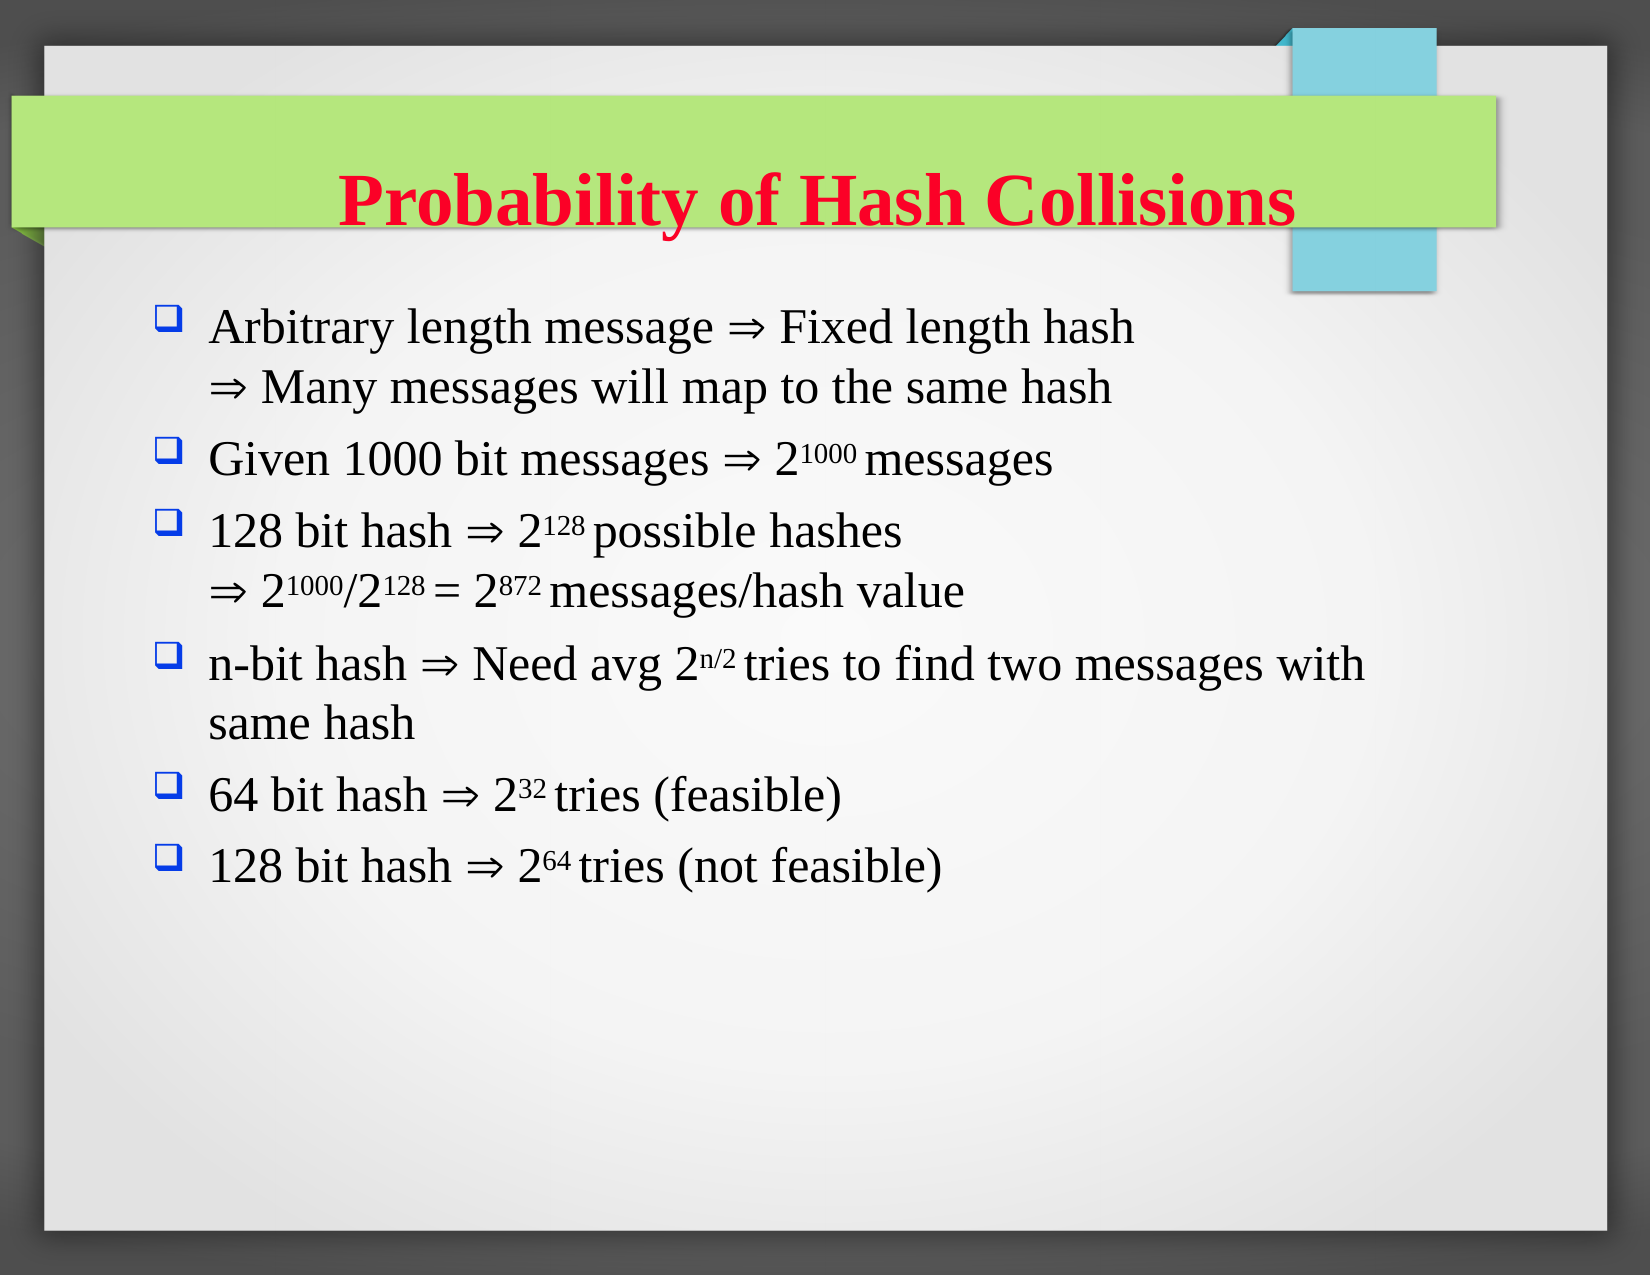

# Probability of Hash Collisions
Arbitrary length message  Fixed length hash
 Many messages will map to the same hash
Given 1000 bit messages  21000 messages
128 bit hash  2128 possible hashes
 21000/2128 = 2872 messages/hash value
n-bit hash  Need avg 2n/2 tries to find two messages with same hash
64 bit hash  232 tries (feasible)
128 bit hash  264 tries (not feasible)